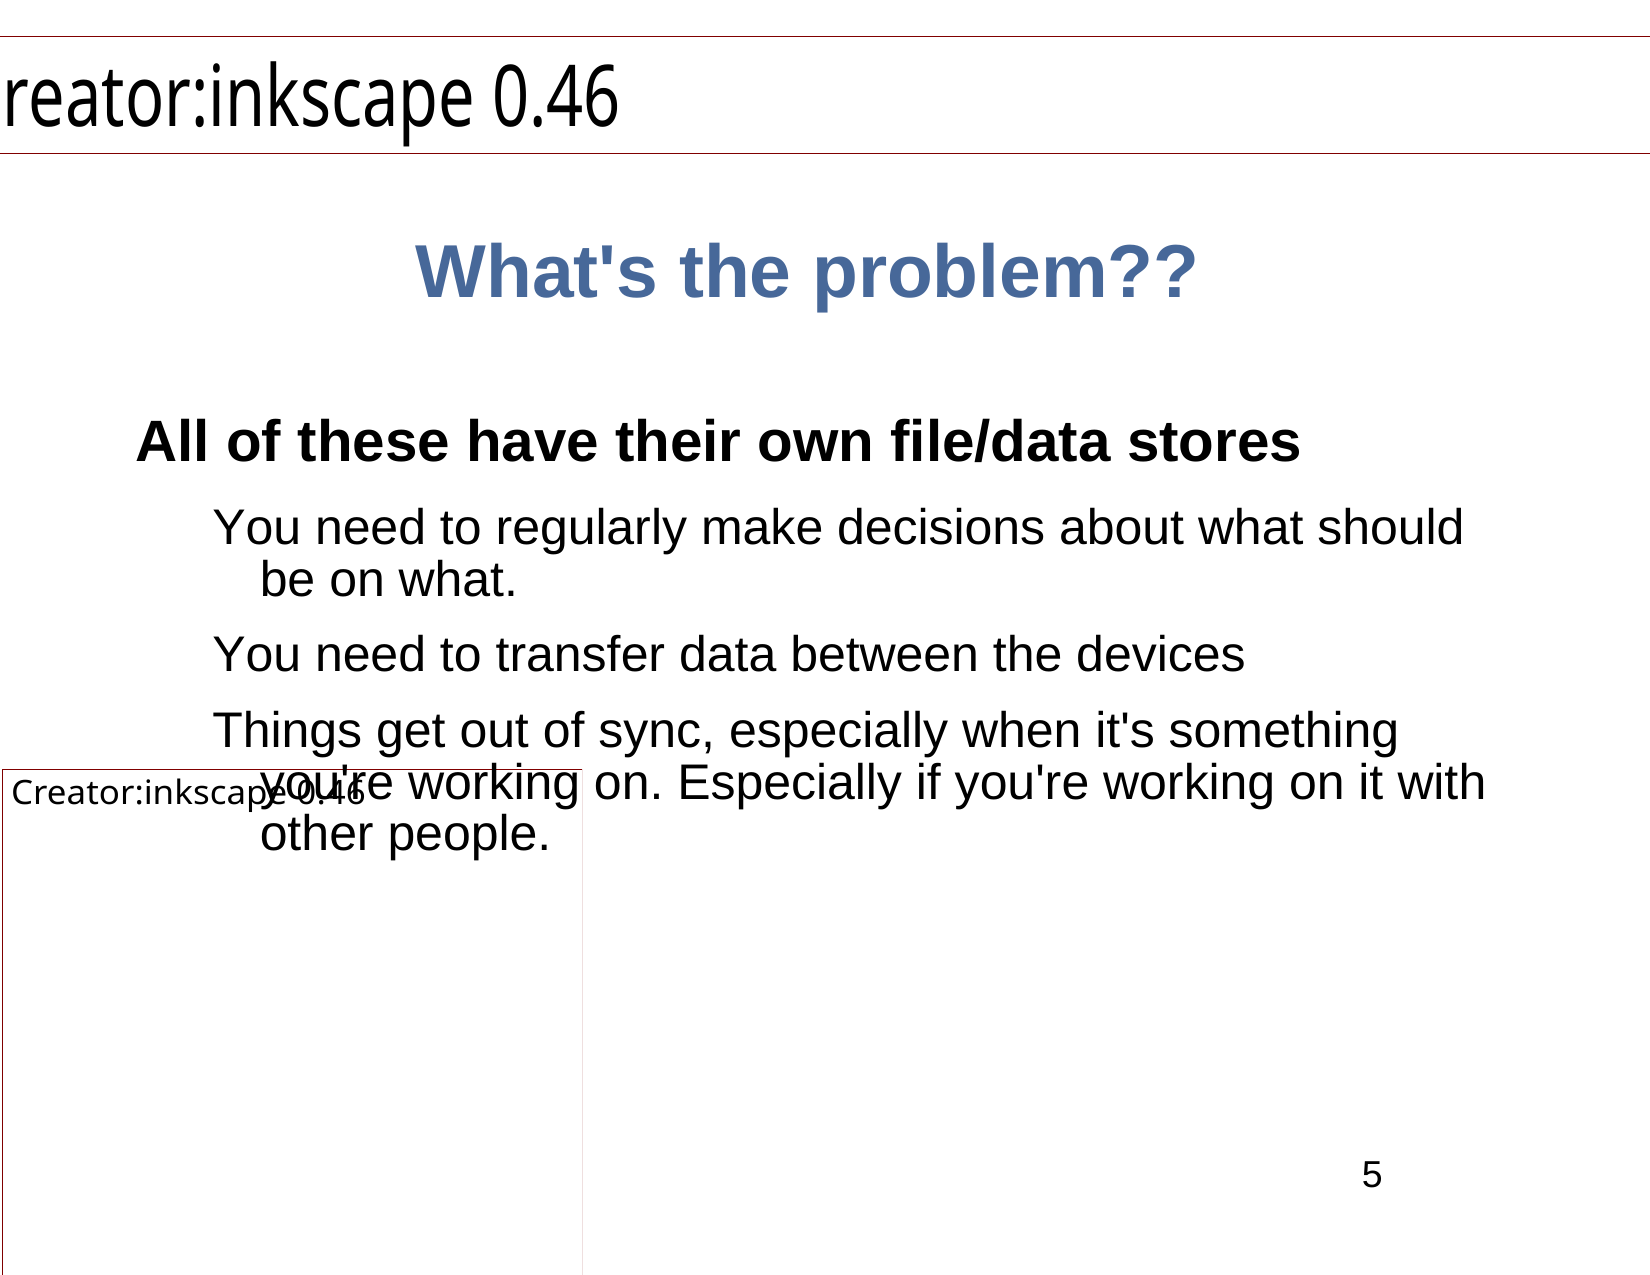

# What's the problem??
All of these have their own file/data stores
You need to regularly make decisions about what should be on what.
You need to transfer data between the devices
Things get out of sync, especially when it's something you're working on. Especially if you're working on it with other people.